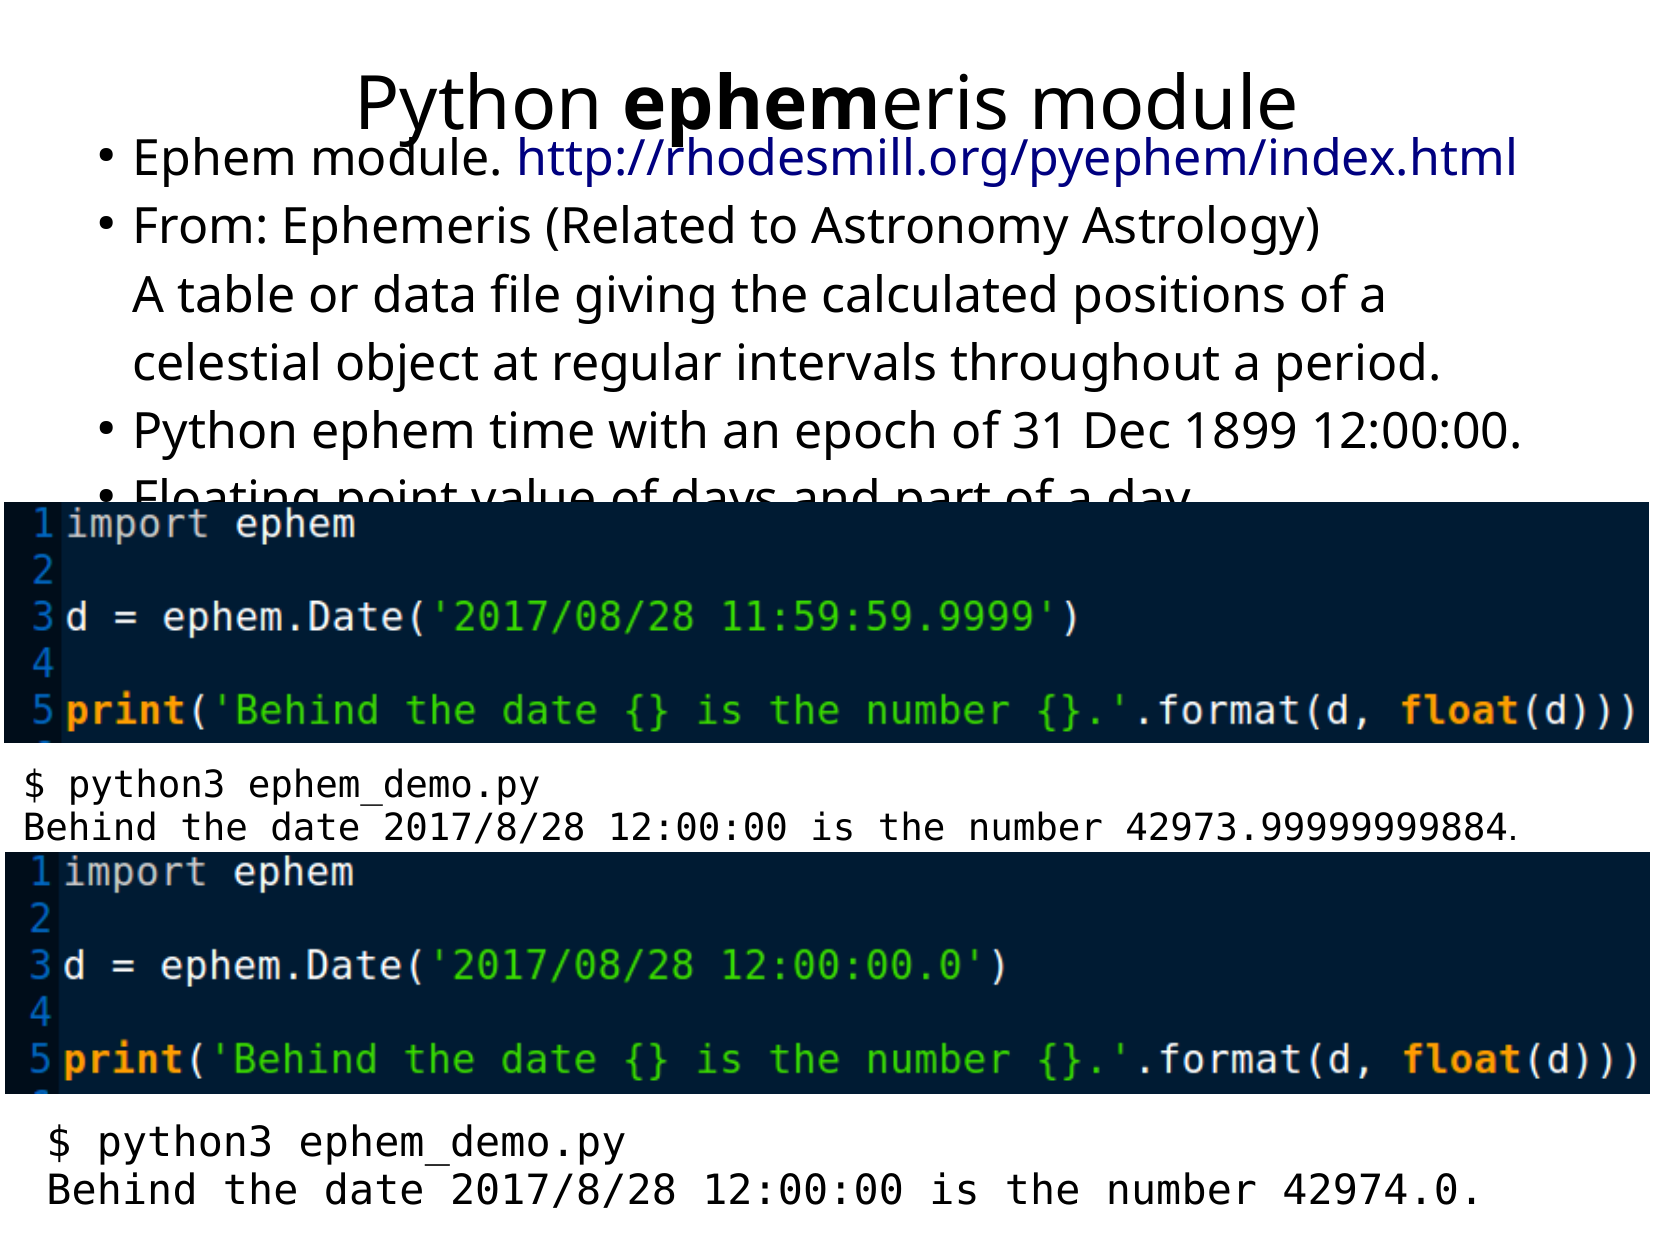

# Python ephemeris module
Ephem module. http://rhodesmill.org/pyephem/index.html
From: Ephemeris (Related to Astronomy Astrology)
A table or data file giving the calculated positions of a celestial object at regular intervals throughout a period.
Python ephem time with an epoch of 31 Dec 1899 12:00:00.
Floating point value of days and part of a day.
$ python3 ephem_demo.py
Behind the date 2017/8/28 12:00:00 is the number 42973.99999999884.
$ python3 ephem_demo.py
Behind the date 2017/8/28 12:00:00 is the number 42974.0.